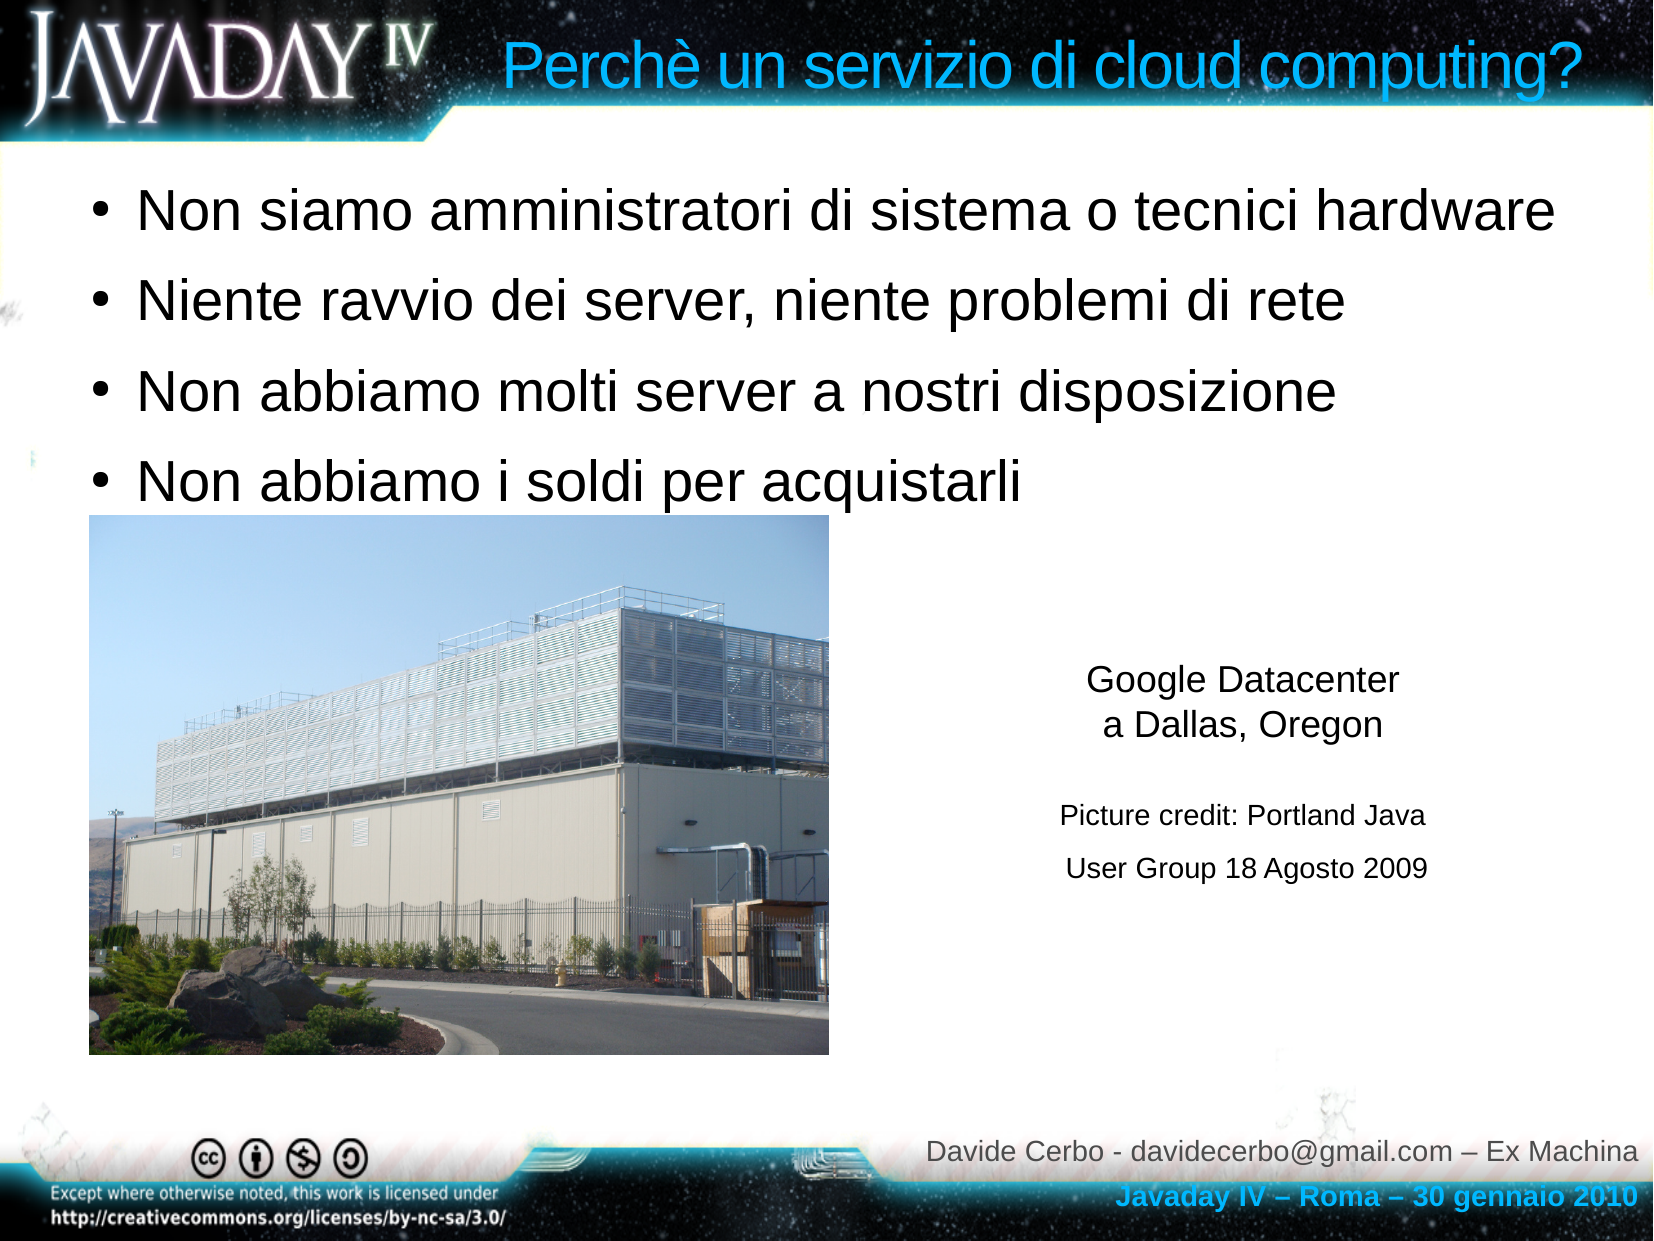

# Perchè un servizio di cloud computing?
Non siamo amministratori di sistema o tecnici hardware
Niente ravvio dei server, niente problemi di rete
Non abbiamo molti server a nostri disposizione
Non abbiamo i soldi per acquistarli
Google Datacenter
a Dallas, Oregon
Picture credit: Portland Java
 User Group 18 Agosto 2009